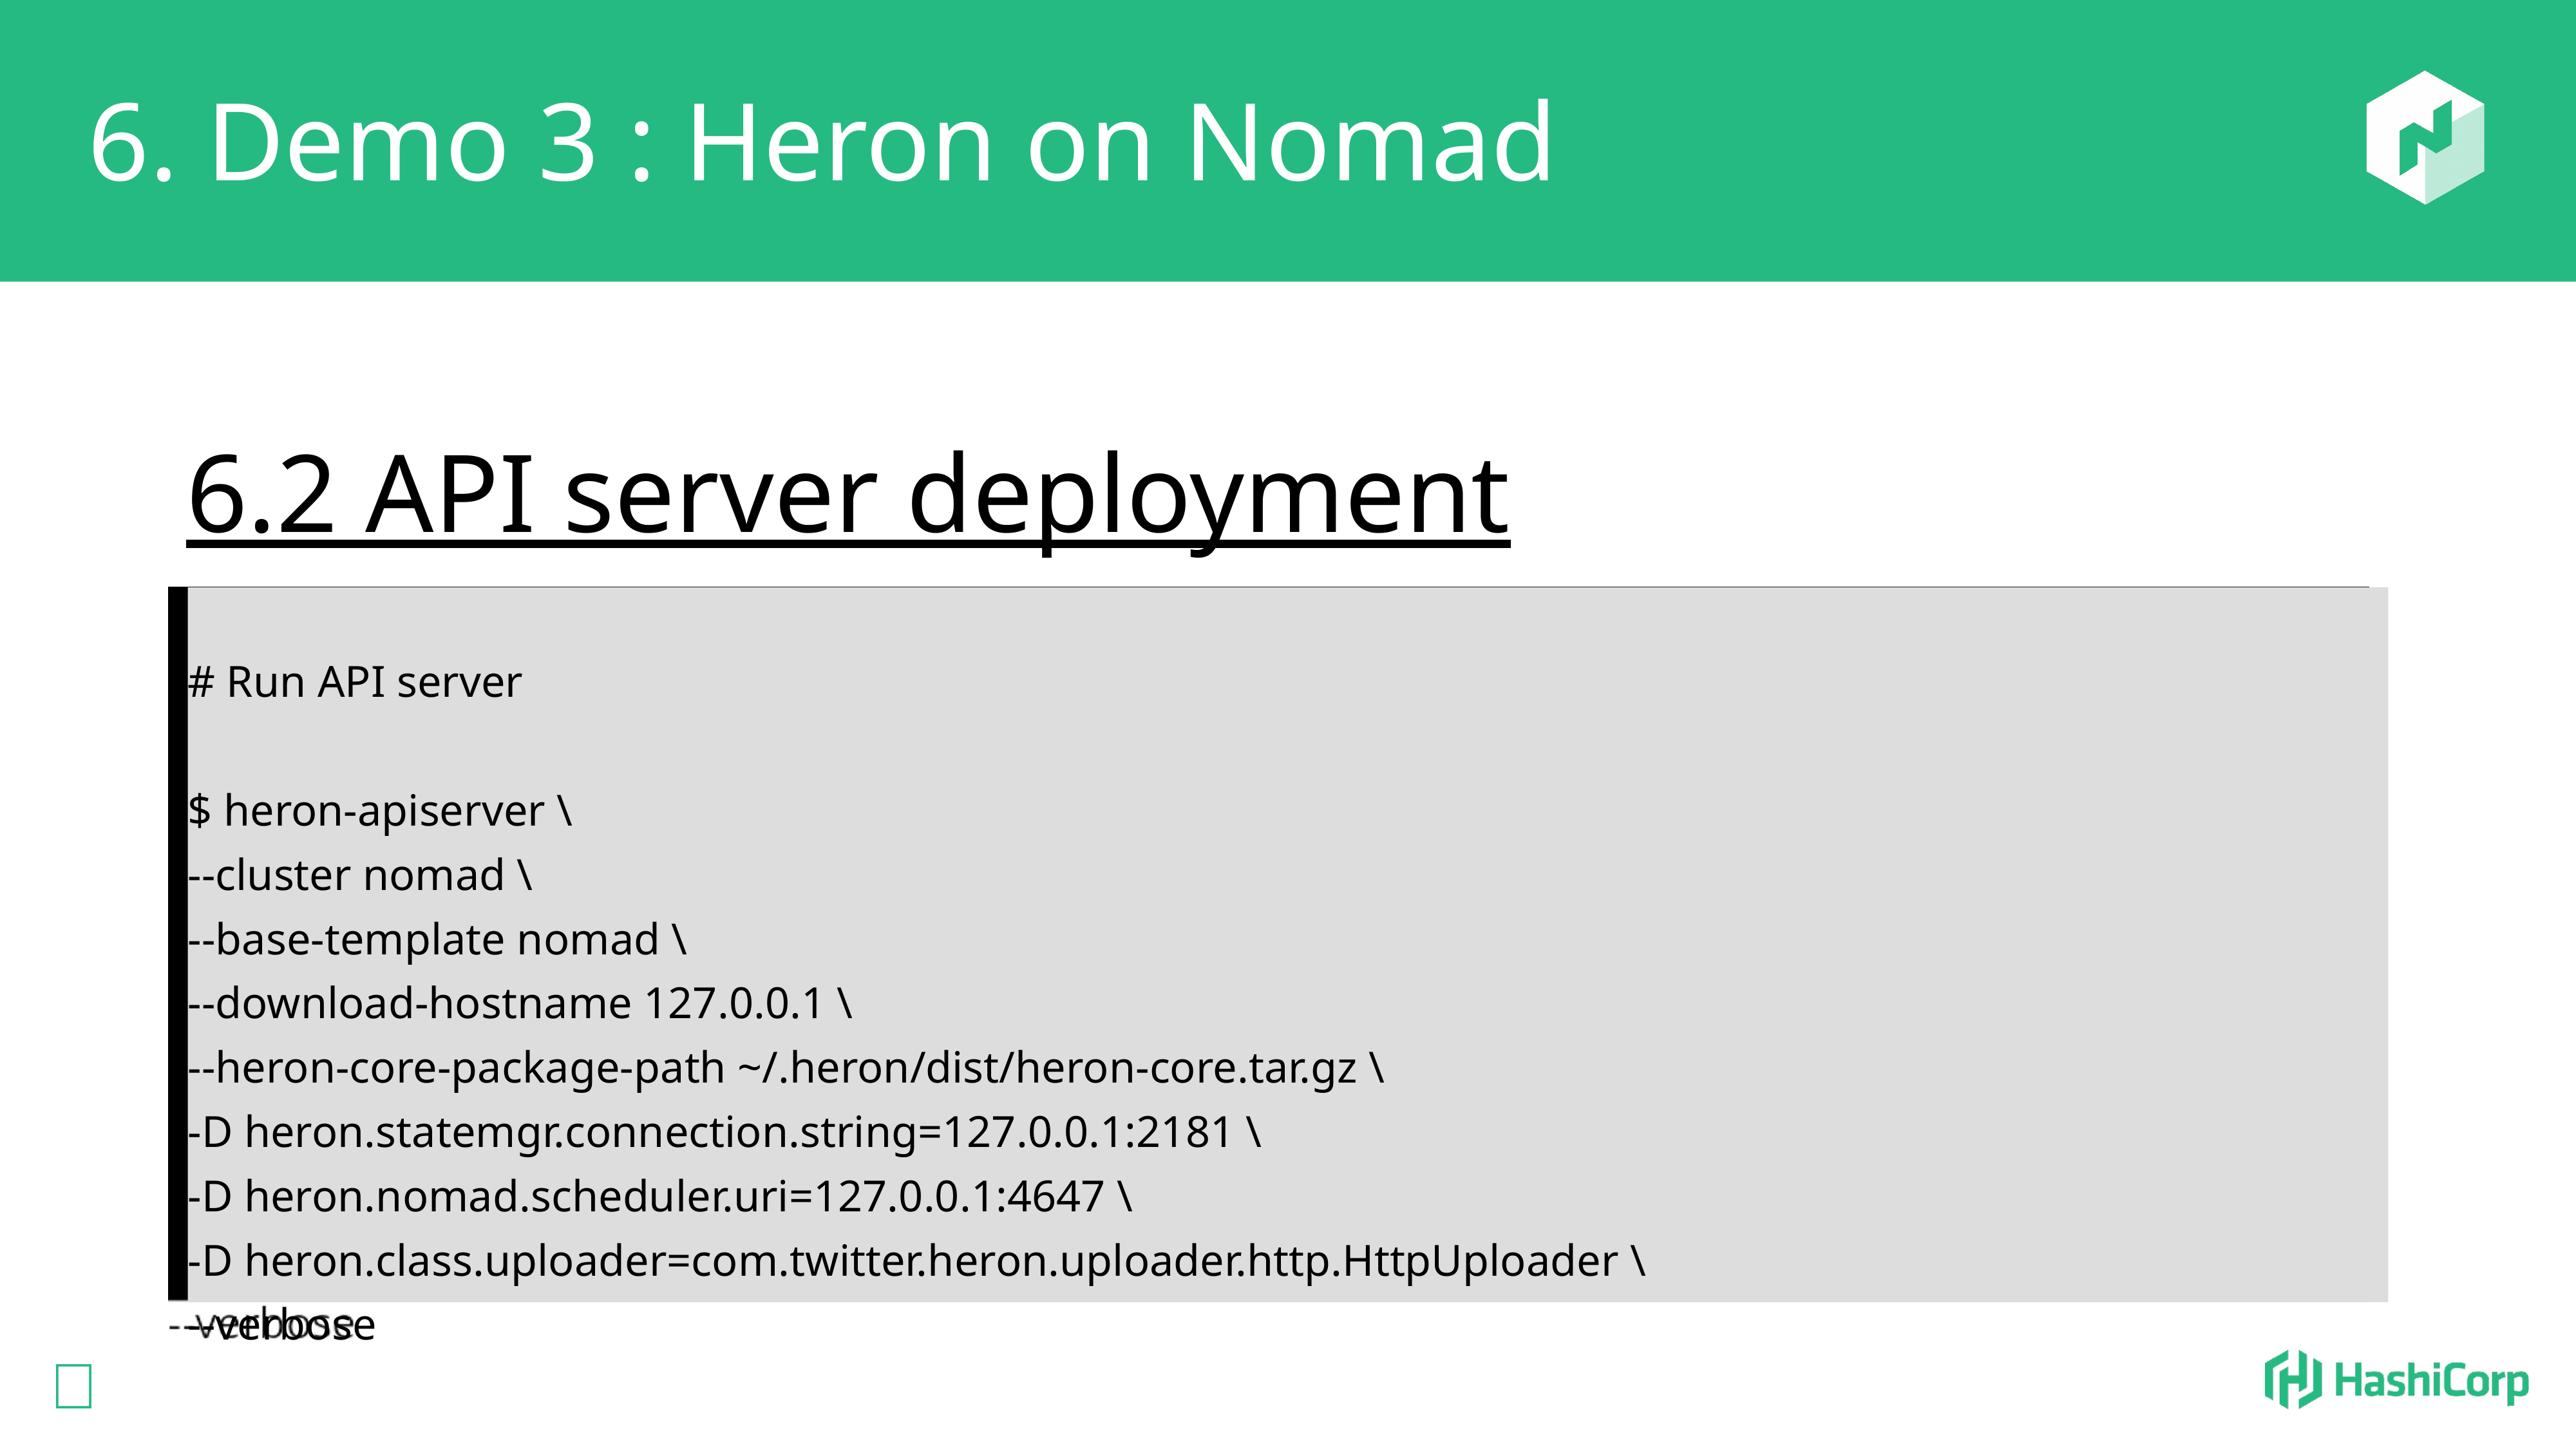

# 6. Demo 3 : Heron on Nomad
6.2 API server deployment
# Run API server
$ heron-apiserver \
--cluster nomad \
--base-template nomad \
--download-hostname 127.0.0.1 \
--heron-core-package-path ~/.heron/dist/heron-core.tar.gz \
-D heron.statemgr.connection.string=127.0.0.1:2181 \
-D heron.nomad.scheduler.uri=127.0.0.1:4647 \
-D heron.class.uploader=com.twitter.heron.uploader.http.HttpUploader \
--verbose